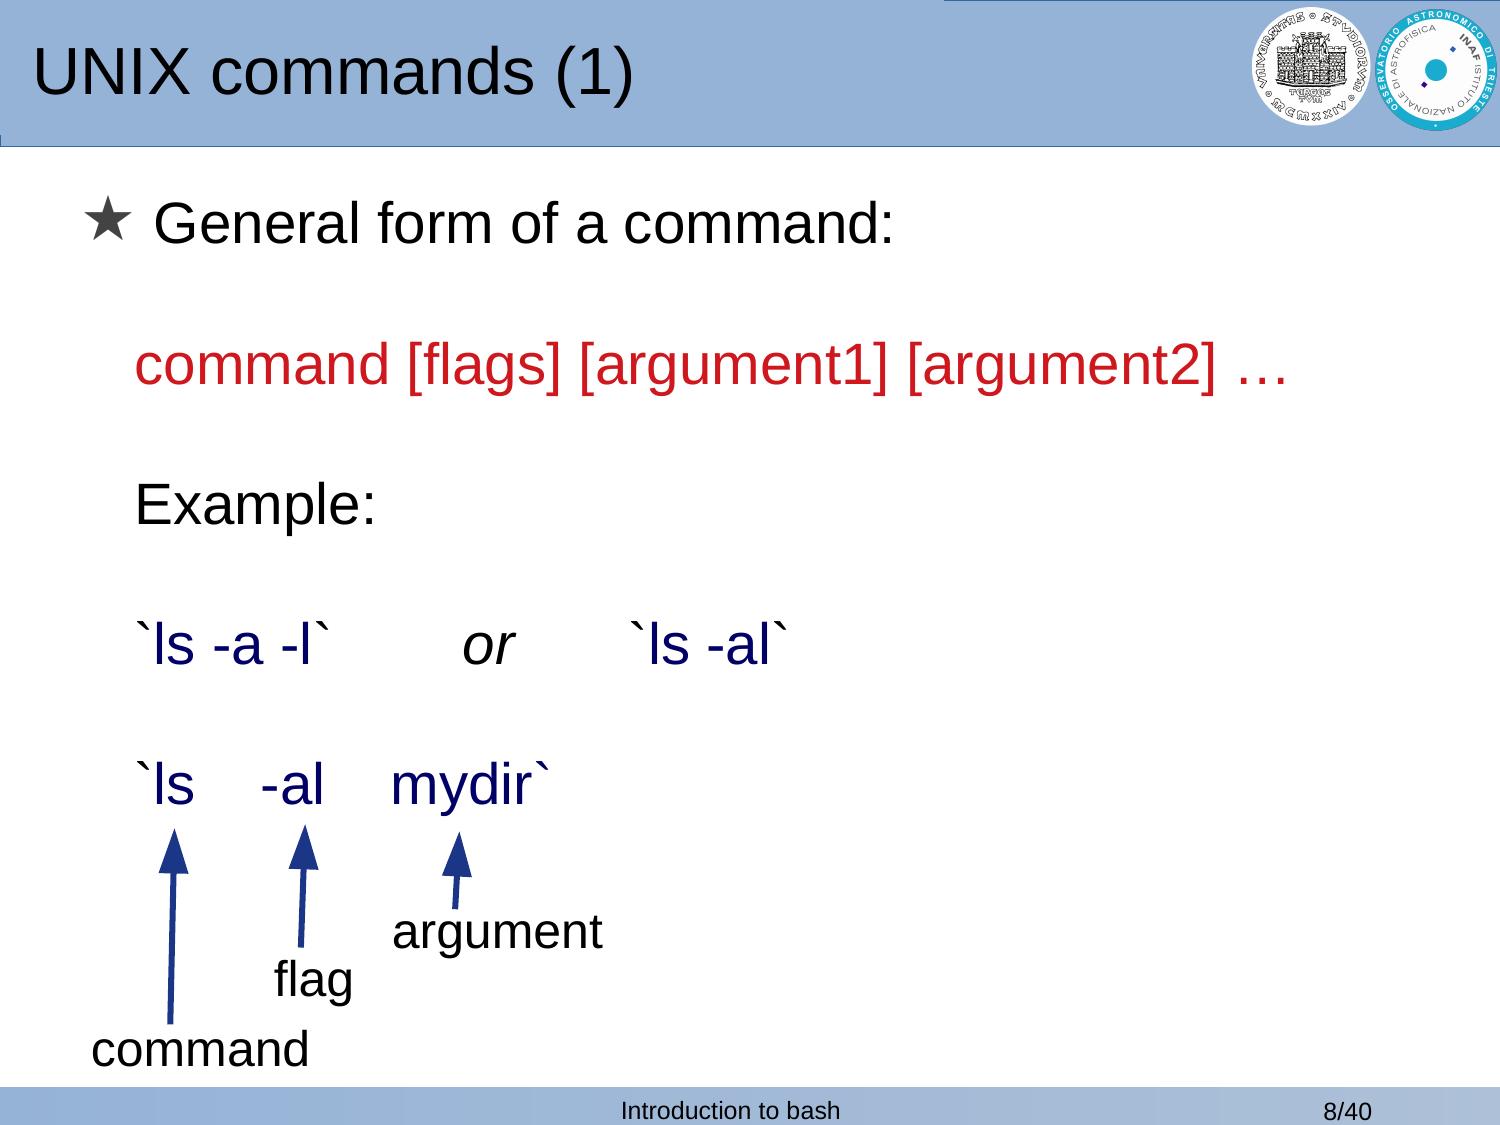

Traditional service delivery
UNIX commands (1)
# General form of a command:
 command [flags] [argument1] [argument2] …
 Example:
 `ls -a -l` or `ls -al`
 `ls -al mydir`
argument
flag
command